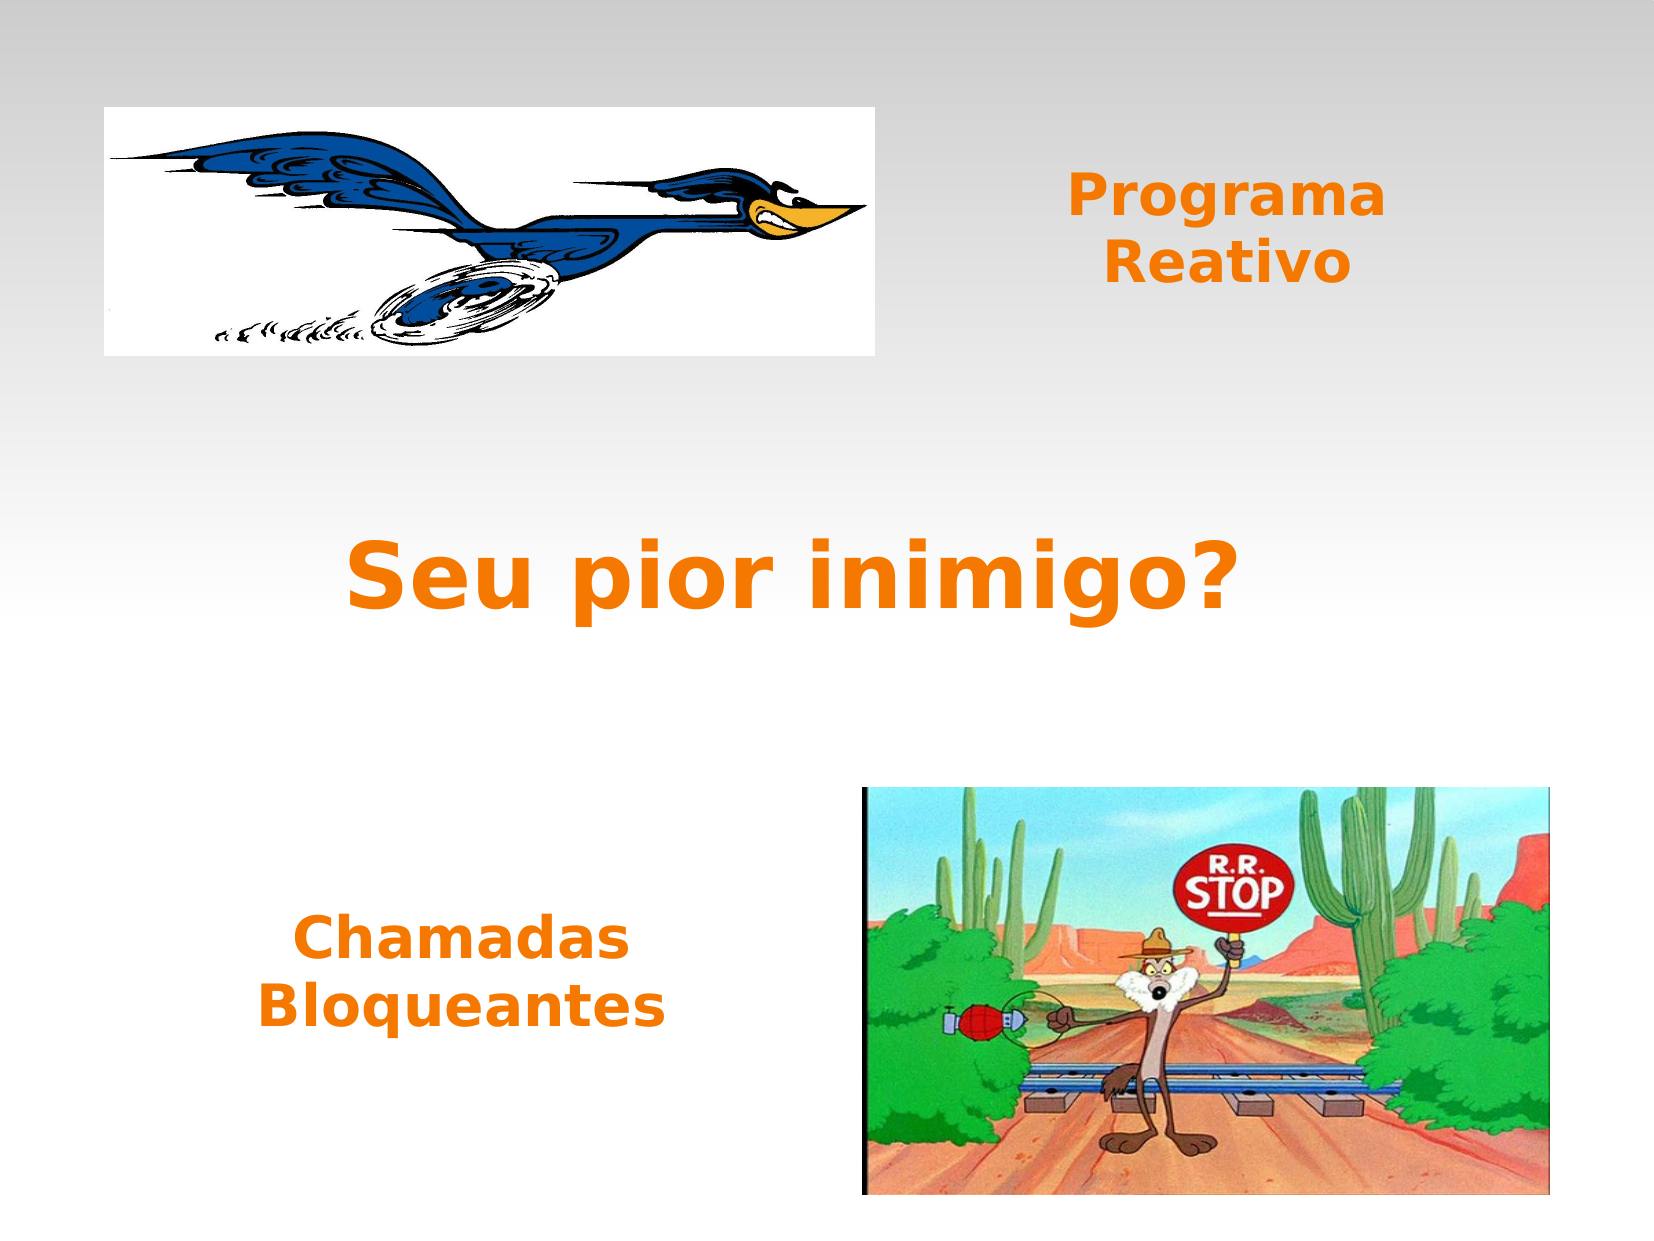

Programa
Reativo
# Seu pior inimigo?
Chamadas
Bloqueantes